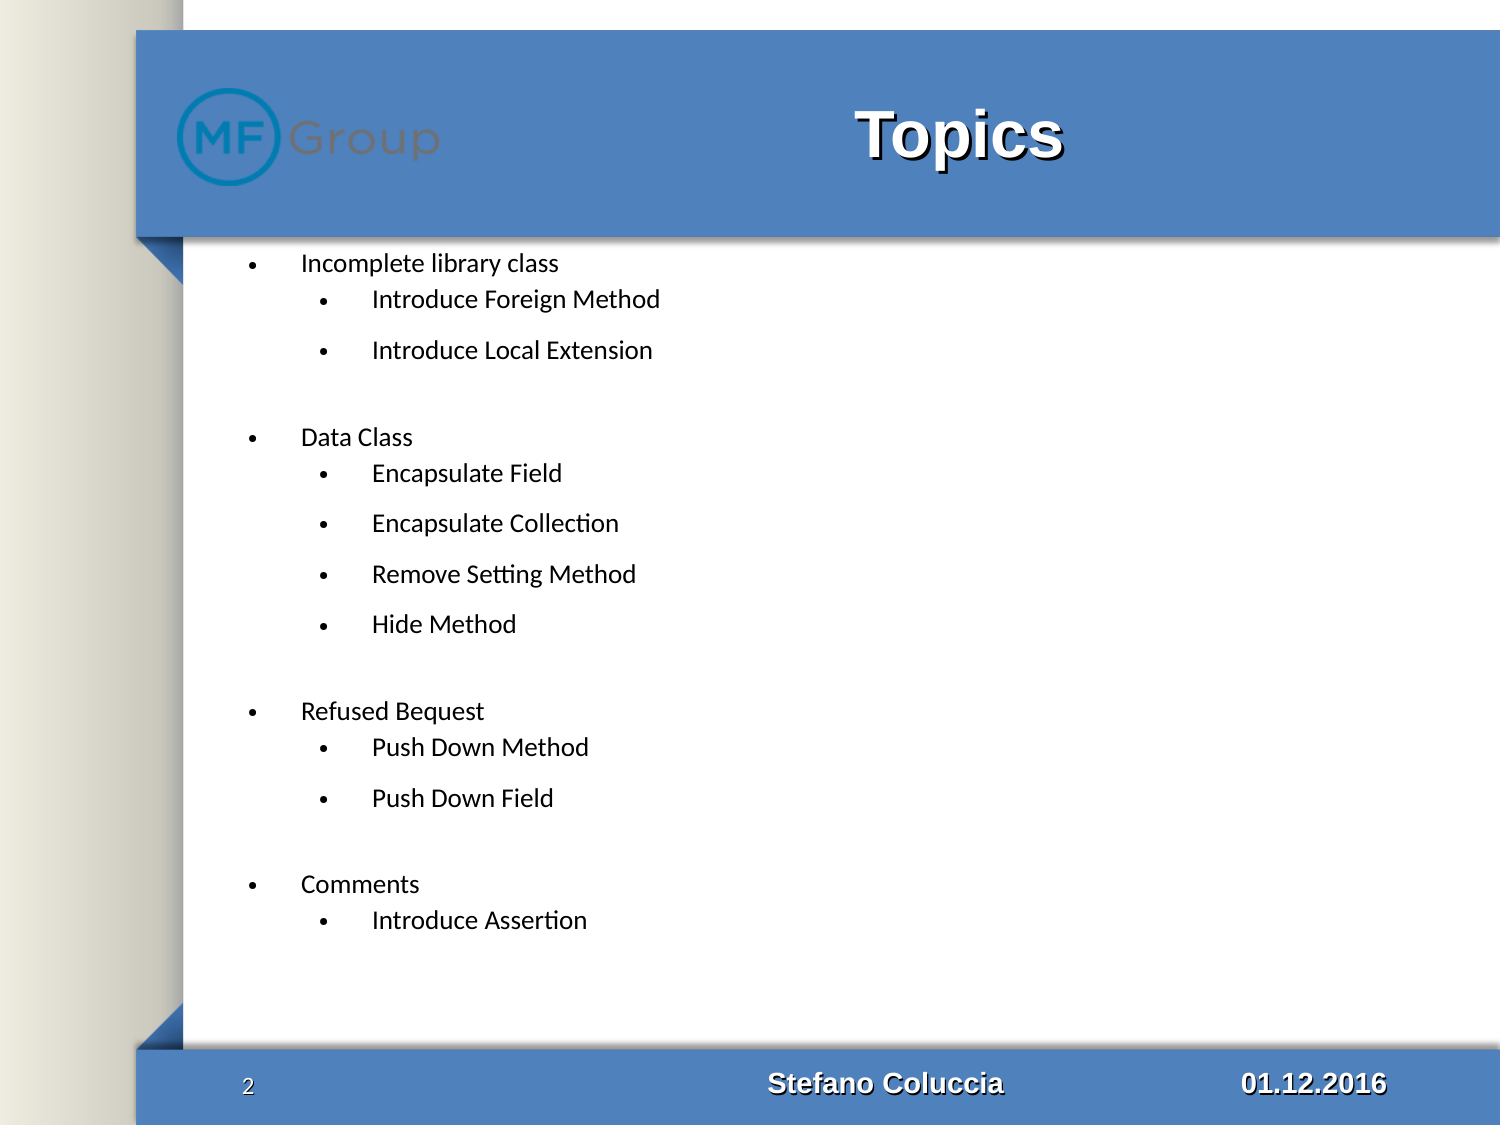

# Topics
Incomplete library class
Introduce Foreign Method
Introduce Local Extension
Data Class
Encapsulate Field
Encapsulate Collection
Remove Setting Method
Hide Method
Refused Bequest
Push Down Method
Push Down Field
Comments
Introduce Assertion
2
Stefano Coluccia
01.12.2016